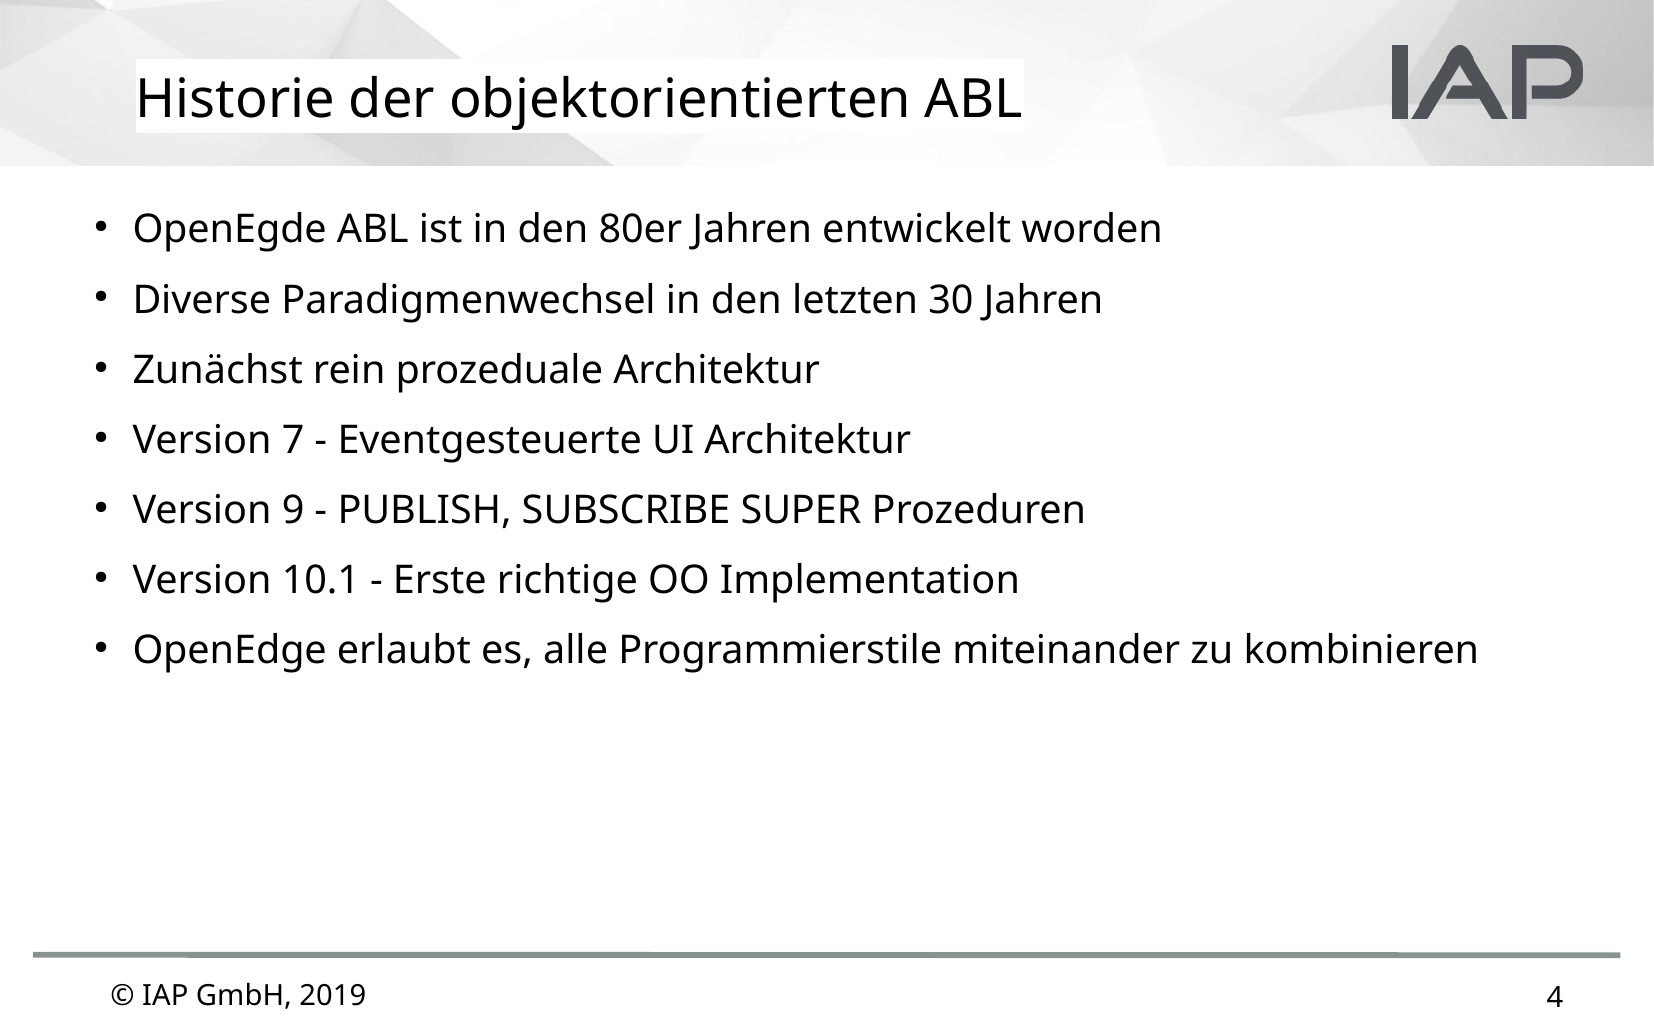

# Historie der objektorientierten ABL
OpenEgde ABL ist in den 80er Jahren entwickelt worden
Diverse Paradigmenwechsel in den letzten 30 Jahren
Zunächst rein prozeduale Architektur
Version 7 - Eventgesteuerte UI Architektur
Version 9 - PUBLISH, SUBSCRIBE SUPER Prozeduren
Version 10.1 - Erste richtige OO Implementation
OpenEdge erlaubt es, alle Programmierstile miteinander zu kombinieren
© IAP GmbH, 2019
4